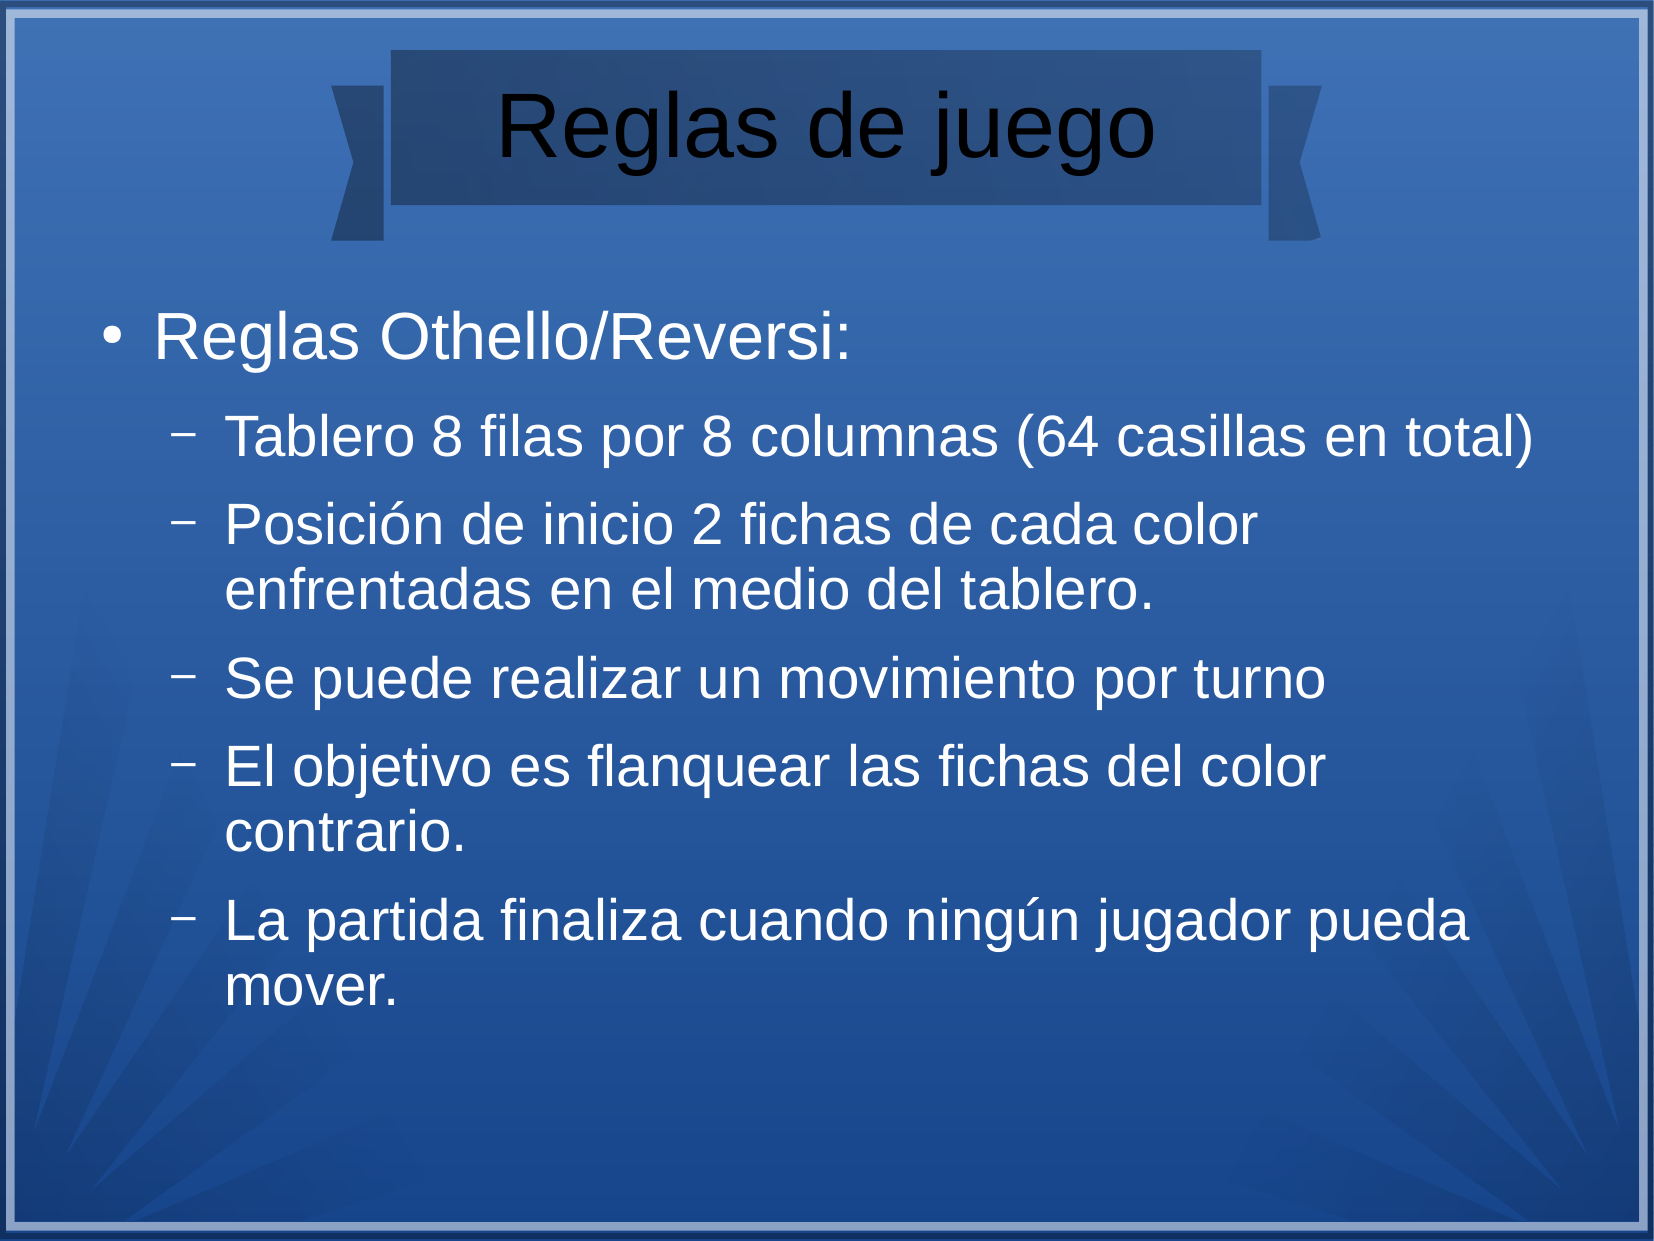

# Reglas de juego
Reglas Othello/Reversi:
Tablero 8 filas por 8 columnas (64 casillas en total)
Posición de inicio 2 fichas de cada color enfrentadas en el medio del tablero.
Se puede realizar un movimiento por turno
El objetivo es flanquear las fichas del color contrario.
La partida finaliza cuando ningún jugador pueda mover.